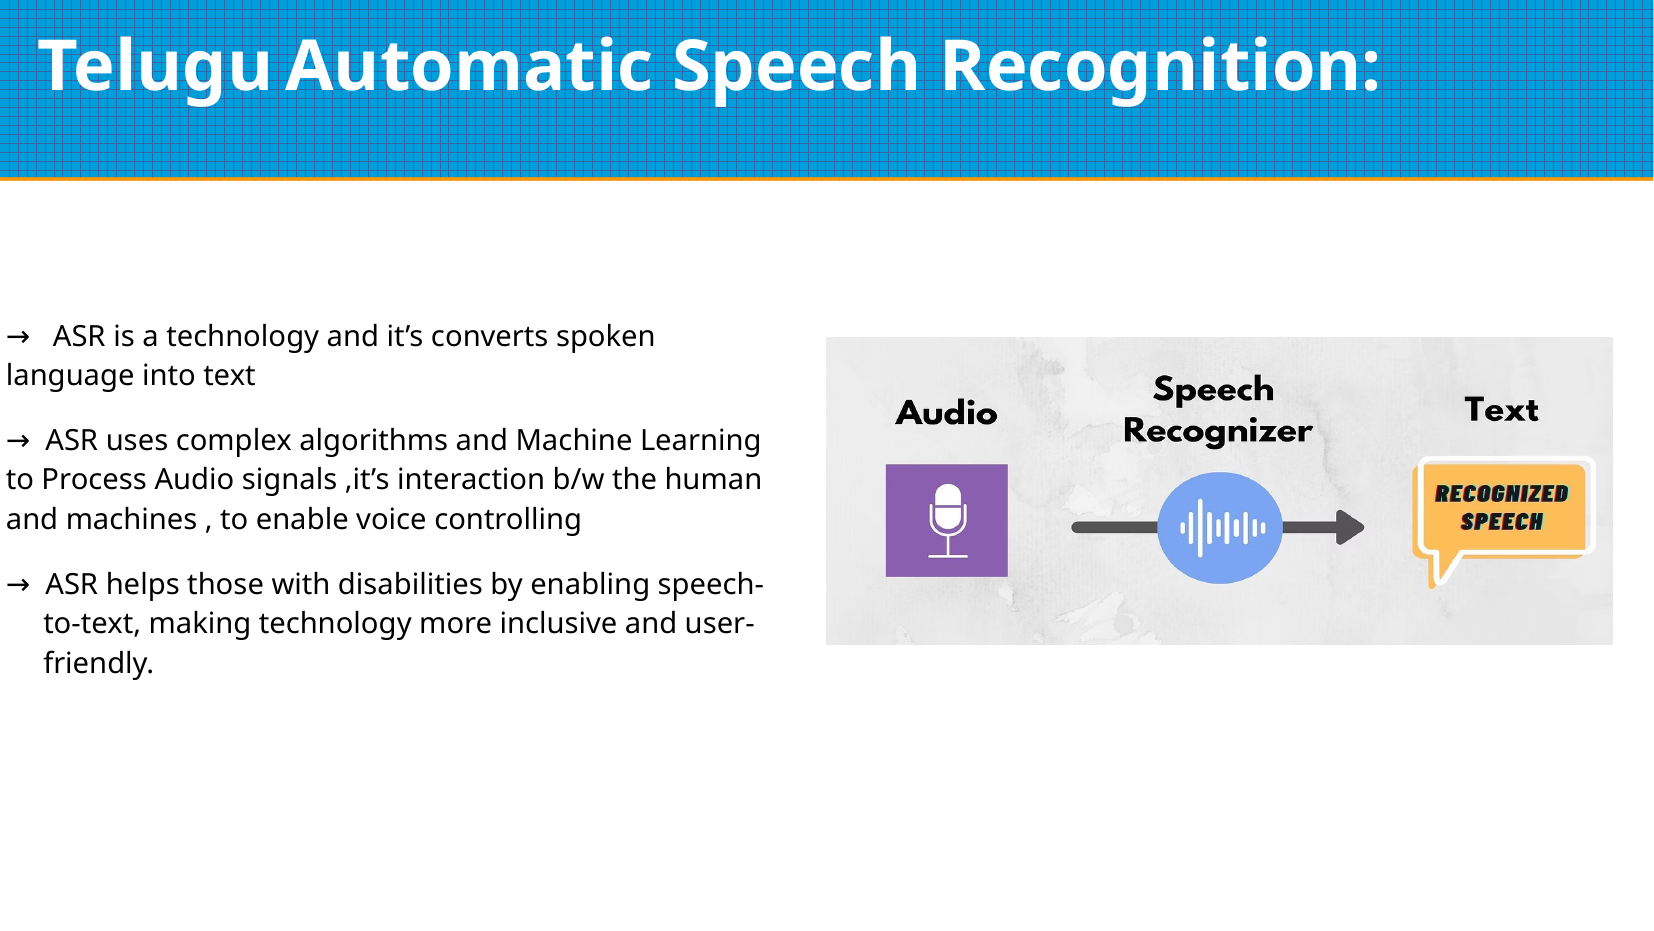

# Telugu Automatic Speech Recognition:
→ ASR is a technology and it’s converts spoken language into text
→ ASR uses complex algorithms and Machine Learning to Process Audio signals ,it’s interaction b/w the human and machines , to enable voice controlling
→ ASR helps those with disabilities by enabling speech- to-text, making technology more inclusive and user- friendly.